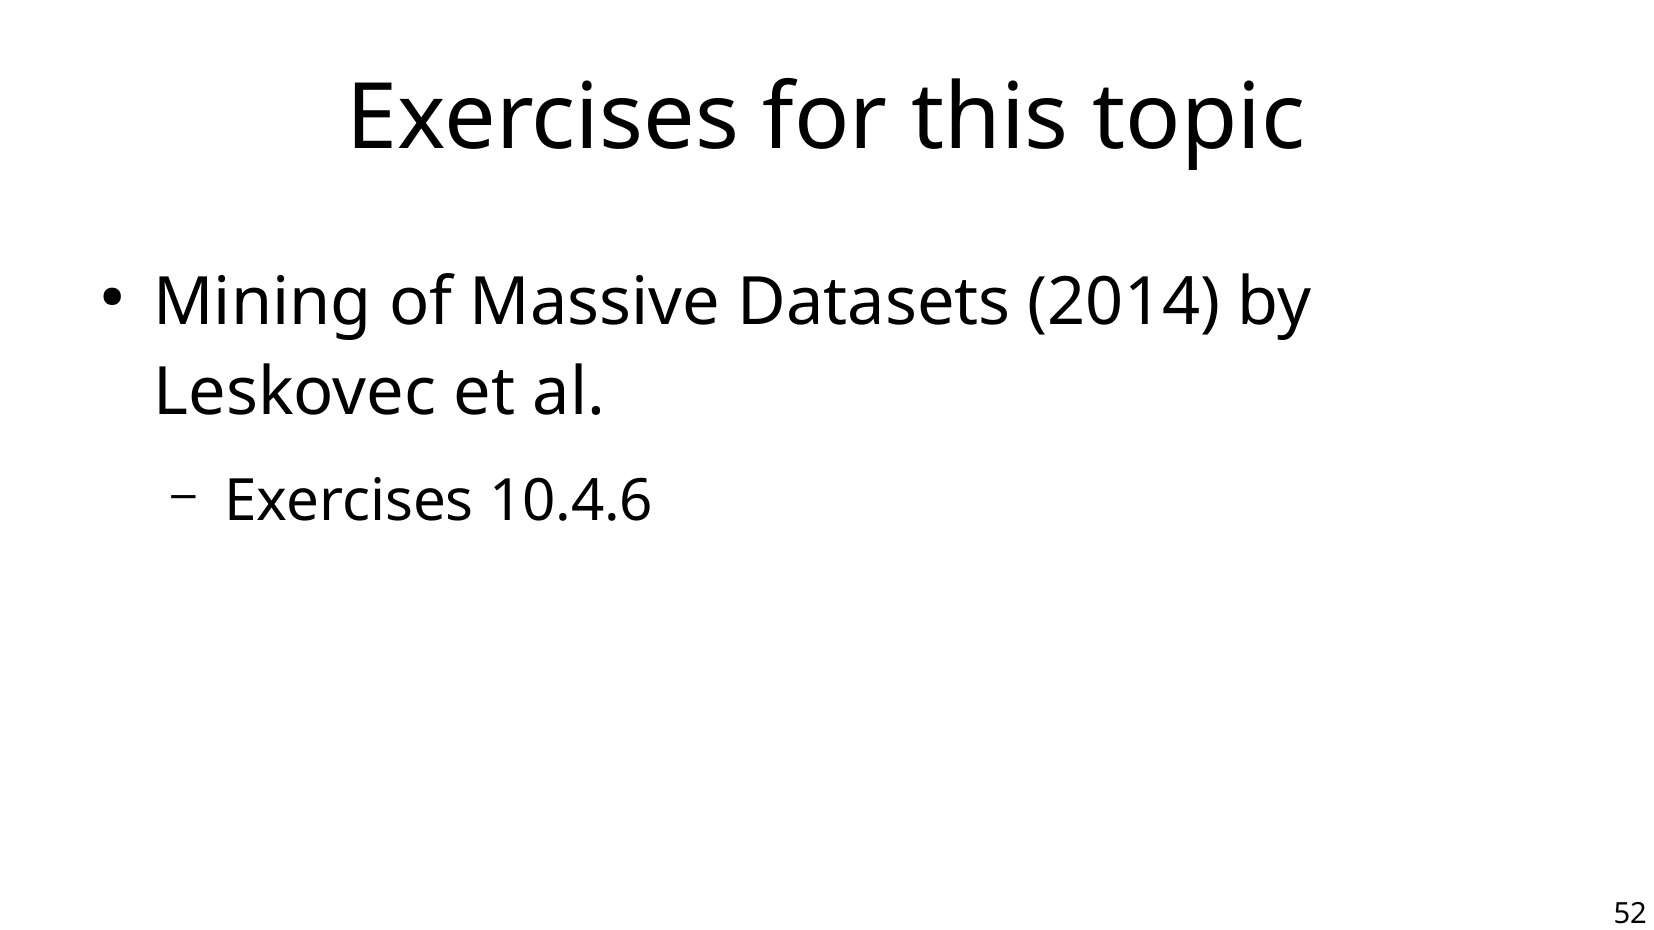

# Exercises for this topic
Mining of Massive Datasets (2014) by Leskovec et al.
Exercises 10.4.6
52